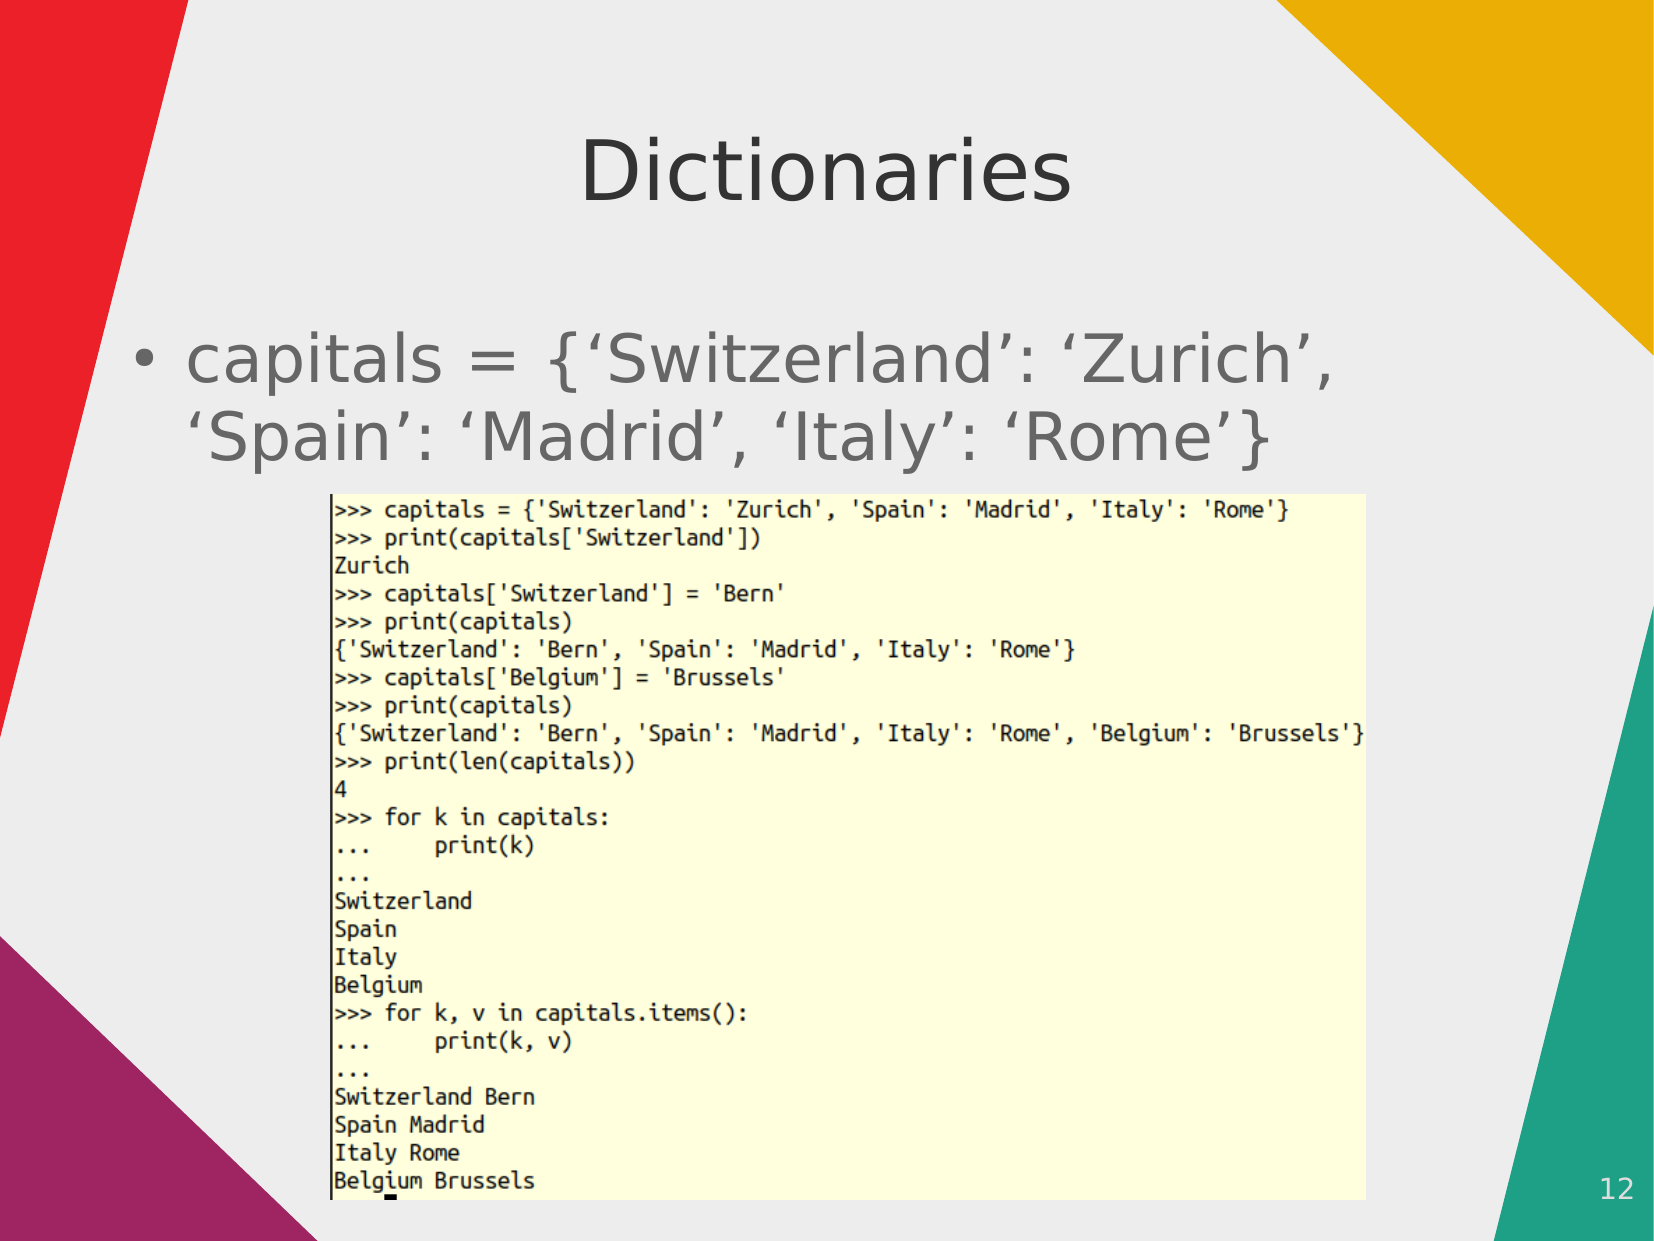

# Dictionaries
capitals = {‘Switzerland’: ‘Zurich’, ‘Spain’: ‘Madrid’, ‘Italy’: ‘Rome’}
12